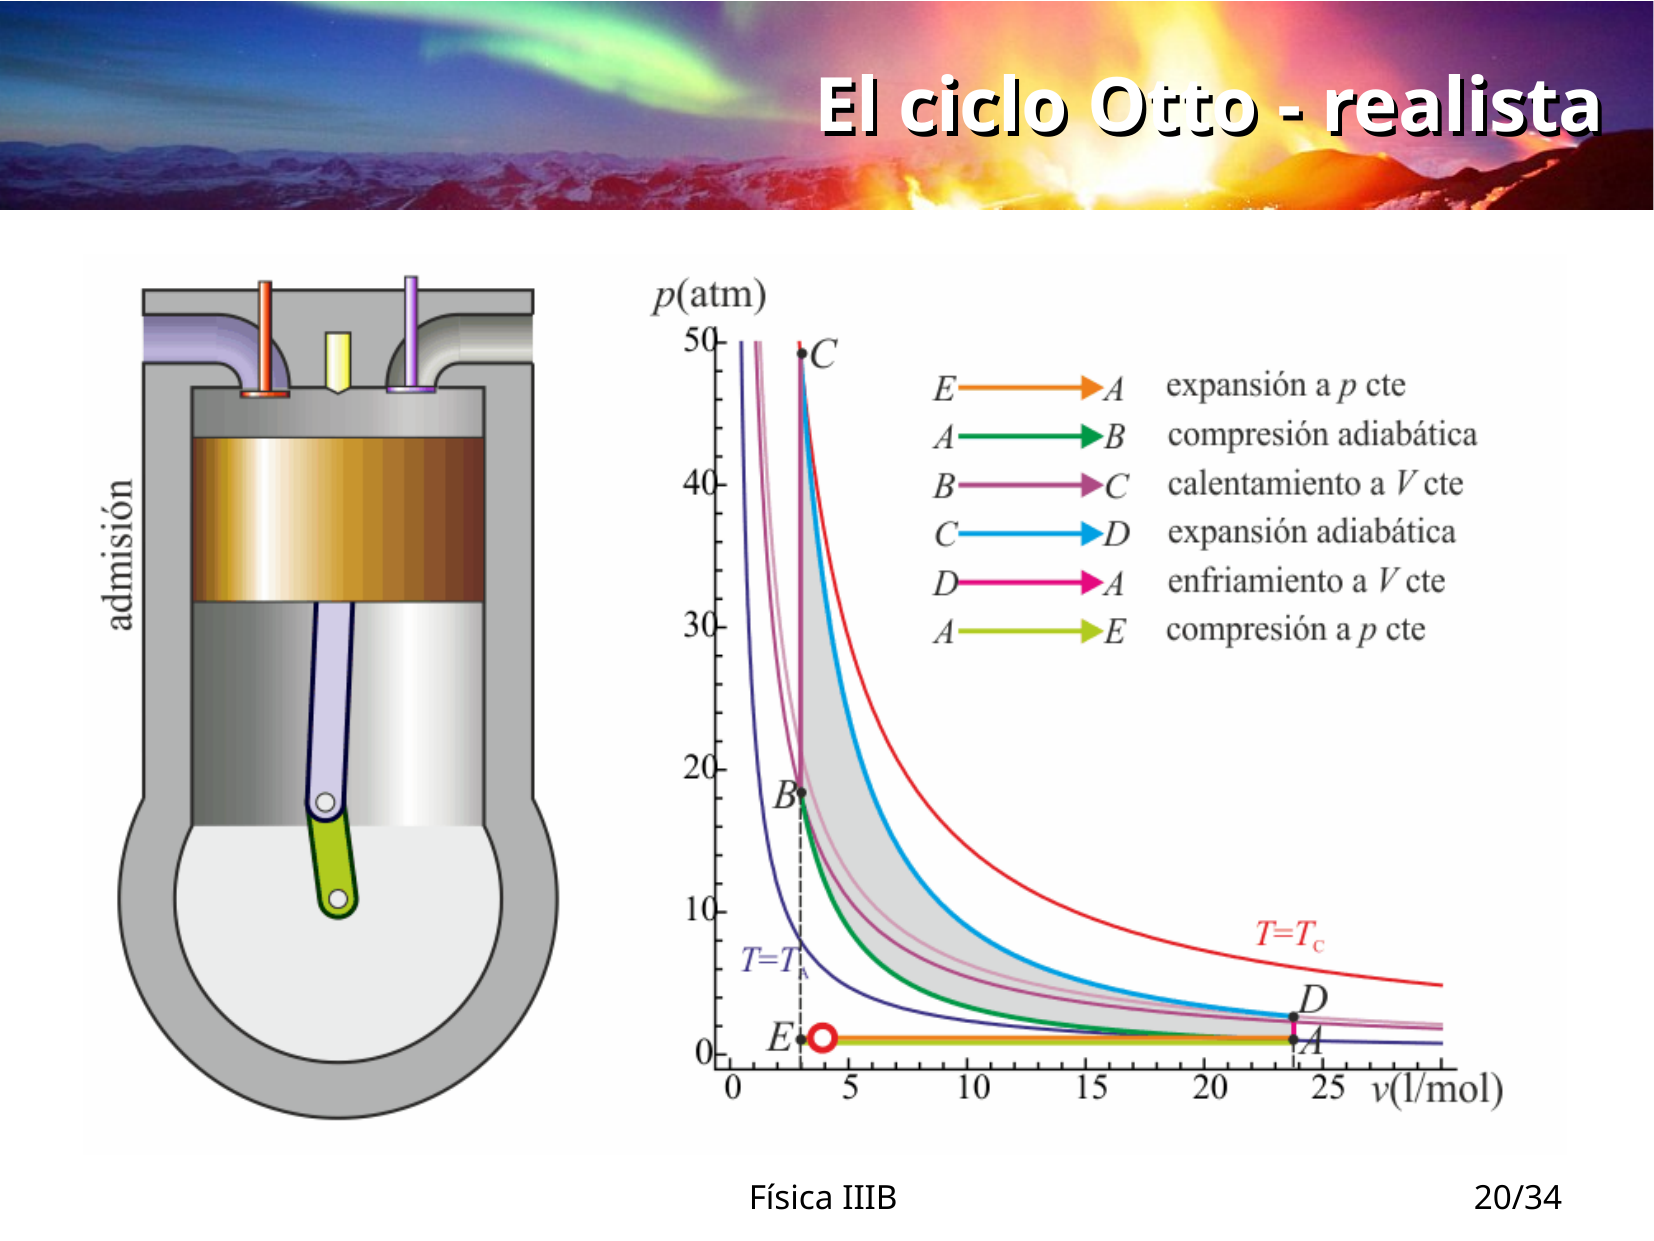

# El ciclo Otto - realista
Física IIIB
20